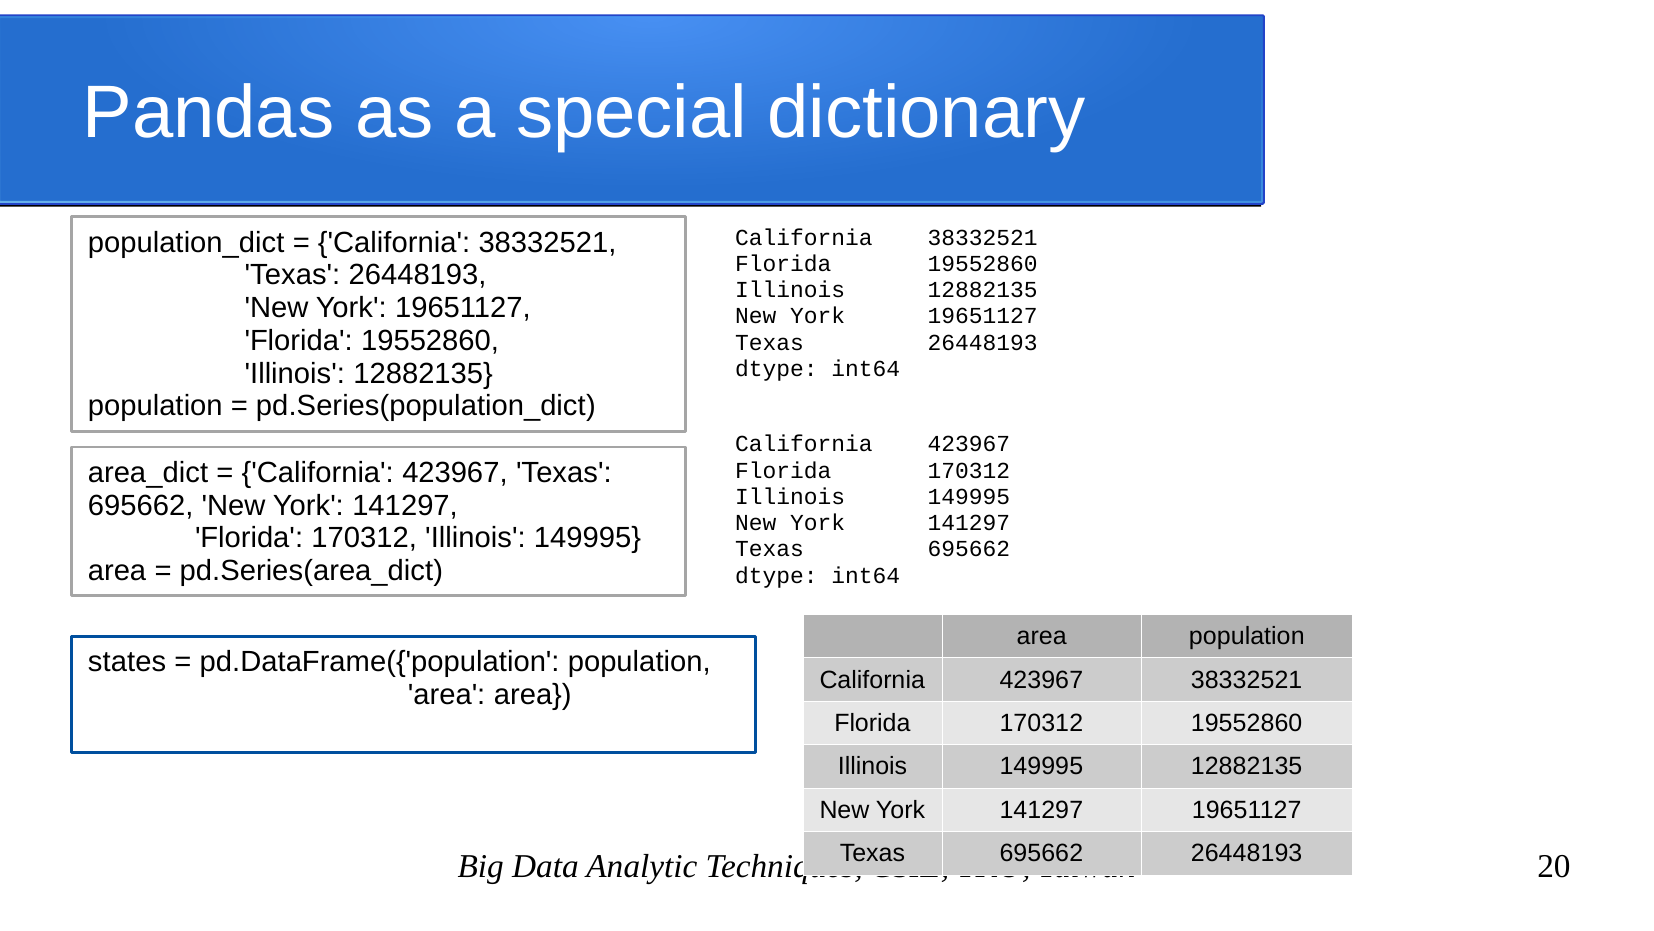

# Pandas as a special dictionary
population_dict = {'California': 38332521,
 'Texas': 26448193,
 'New York': 19651127,
 'Florida': 19552860,
 'Illinois': 12882135}
population = pd.Series(population_dict)
California 38332521
Florida 19552860
Illinois 12882135
New York 19651127
Texas 26448193
dtype: int64
California 423967
Florida 170312
Illinois 149995
New York 141297
Texas 695662
dtype: int64
area_dict = {'California': 423967, 'Texas': 695662, 'New York': 141297,
 'Florida': 170312, 'Illinois': 149995}
area = pd.Series(area_dict)
| | area | population |
| --- | --- | --- |
| California | 423967 | 38332521 |
| Florida | 170312 | 19552860 |
| Illinois | 149995 | 12882135 |
| New York | 141297 | 19651127 |
| Texas | 695662 | 26448193 |
states = pd.DataFrame({'population': population,
 		 'area': area})
Big Data Analytic Techniques, CSIE, TKU, Taiwan
20